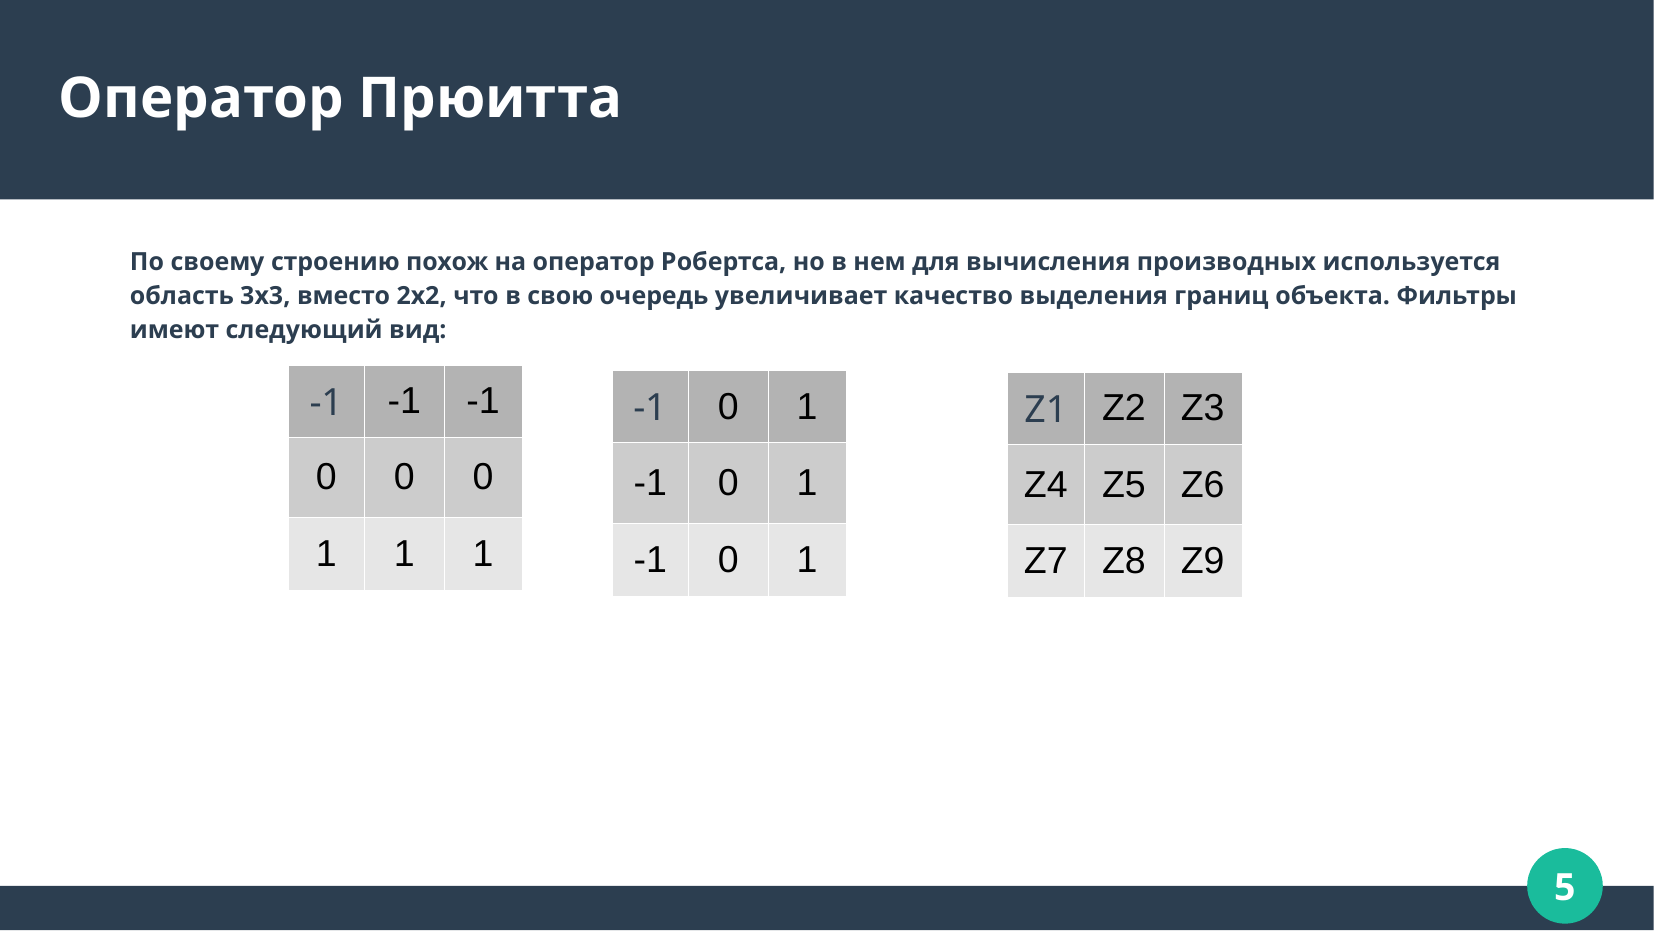

# Оператор Прюитта
По своему строению похож на оператор Робертса, но в нем для вычисления производных используется область 3x3, вместо 2x2, что в свою очередь увеличивает качество выделения границ объекта. Фильтры имеют следующий вид:
| -1 | -1 | -1 |
| --- | --- | --- |
| 0 | 0 | 0 |
| 1 | 1 | 1 |
| -1 | 0 | 1 |
| --- | --- | --- |
| -1 | 0 | 1 |
| -1 | 0 | 1 |
| Z1 | Z2 | Z3 |
| --- | --- | --- |
| Z4 | Z5 | Z6 |
| Z7 | Z8 | Z9 |